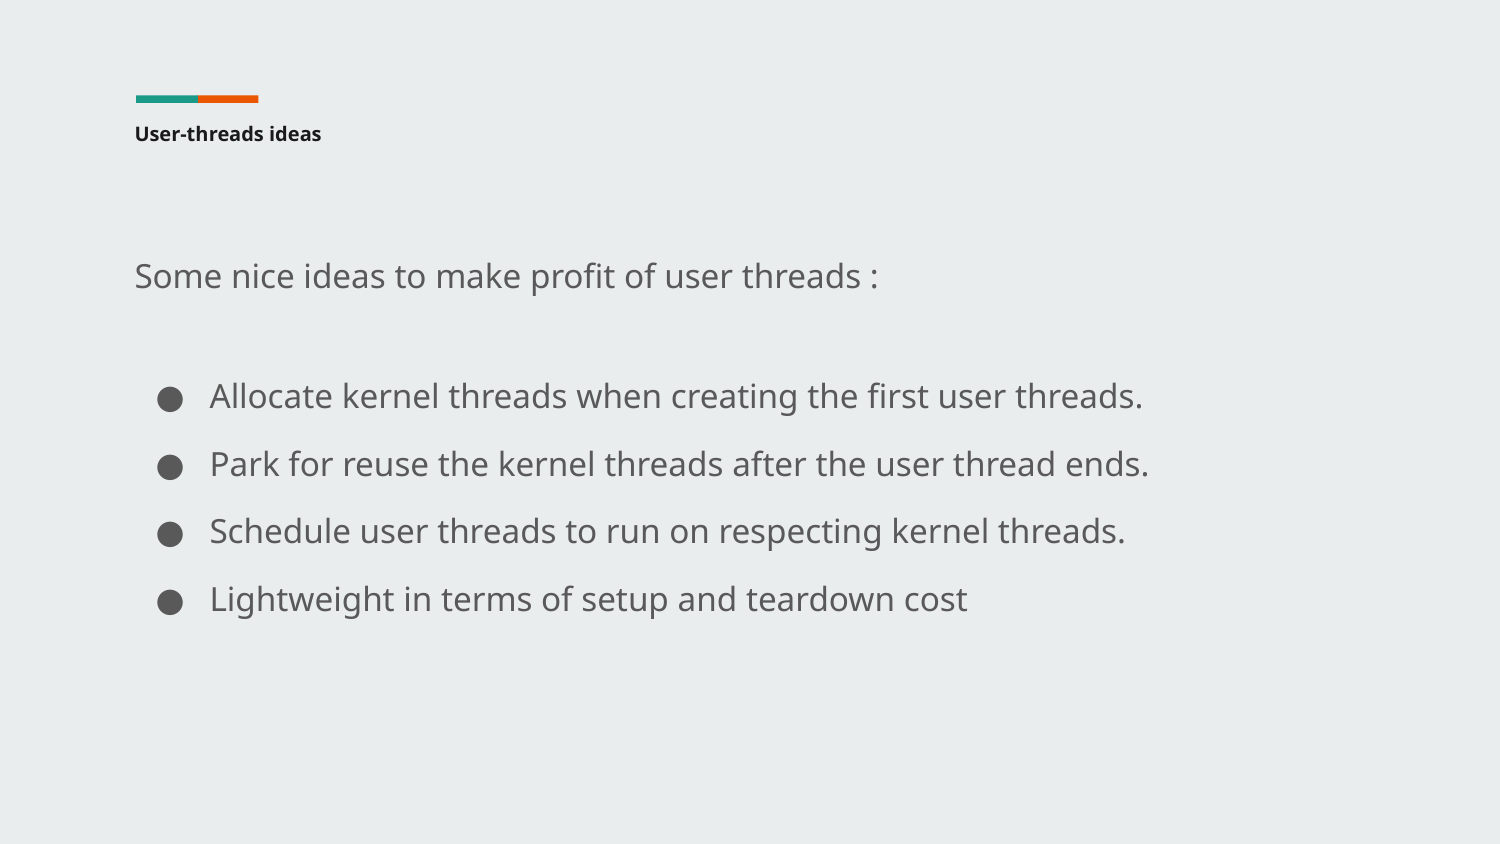

User-threads ideas
# Some nice ideas to make profit of user threads :
Allocate kernel threads when creating the first user threads.
Park for reuse the kernel threads after the user thread ends.
Schedule user threads to run on respecting kernel threads.
Lightweight in terms of setup and teardown cost